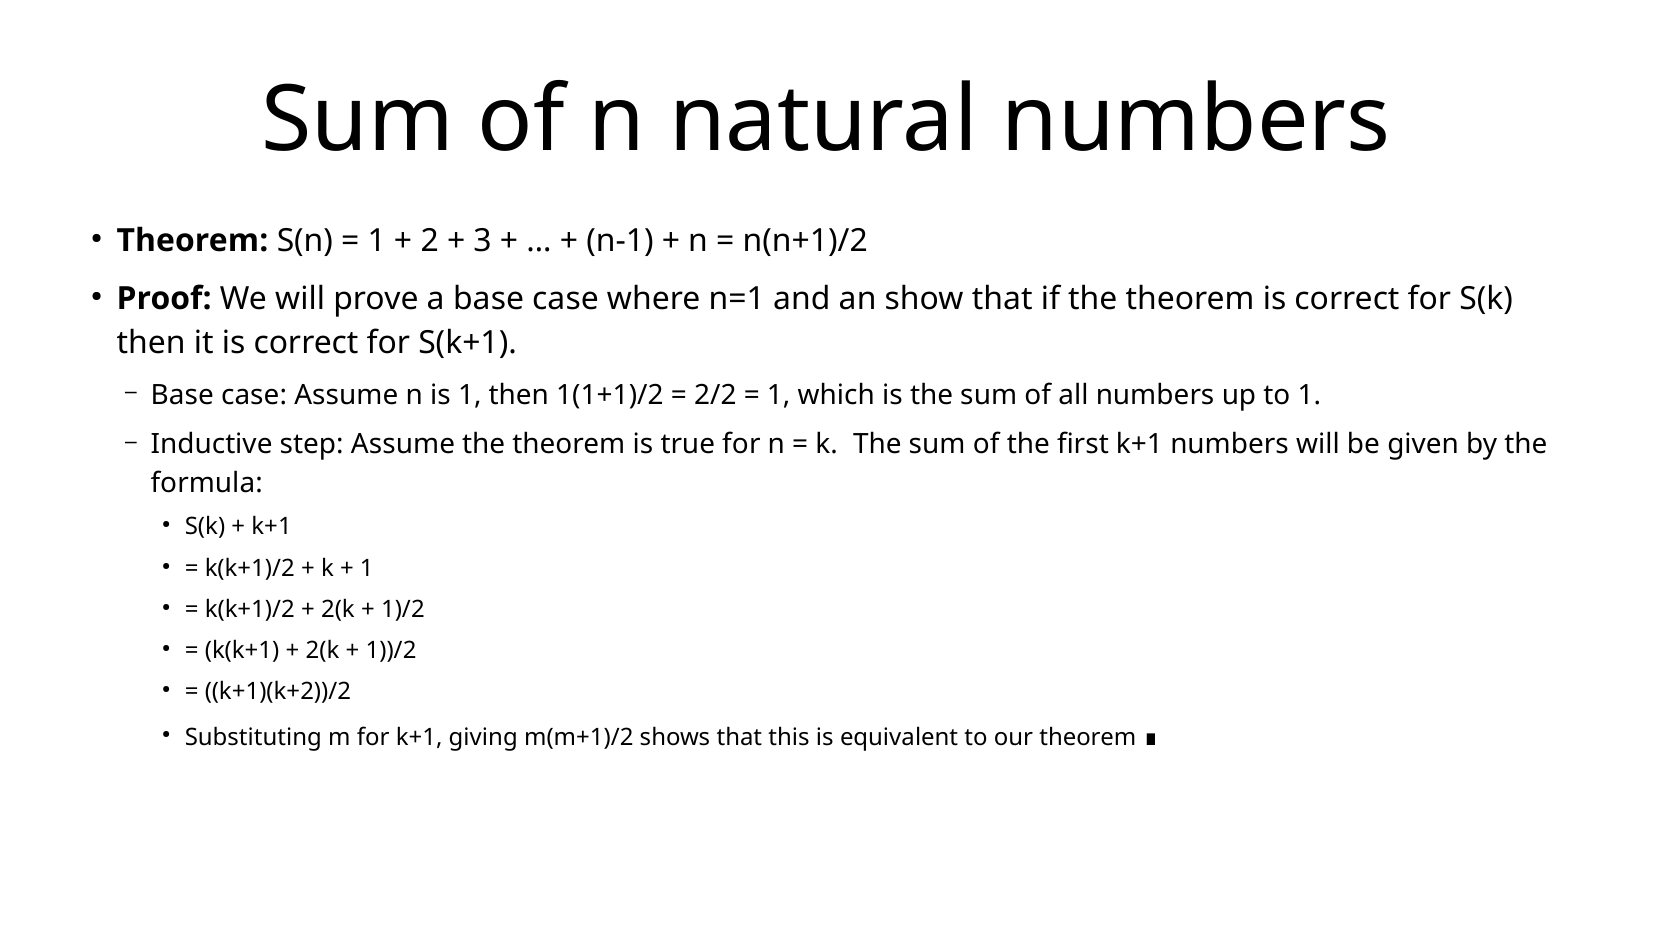

# Sum of n natural numbers
Theorem: S(n) = 1 + 2 + 3 + … + (n-1) + n = n(n+1)/2
Proof: We will prove a base case where n=1 and an show that if the theorem is correct for S(k) then it is correct for S(k+1).
Base case: Assume n is 1, then 1(1+1)/2 = 2/2 = 1, which is the sum of all numbers up to 1.
Inductive step: Assume the theorem is true for n = k. The sum of the first k+1 numbers will be given by the formula:
S(k) + k+1
= k(k+1)/2 + k + 1
= k(k+1)/2 + 2(k + 1)/2
= (k(k+1) + 2(k + 1))/2
= ((k+1)(k+2))/2
Substituting m for k+1, giving m(m+1)/2 shows that this is equivalent to our theorem ∎